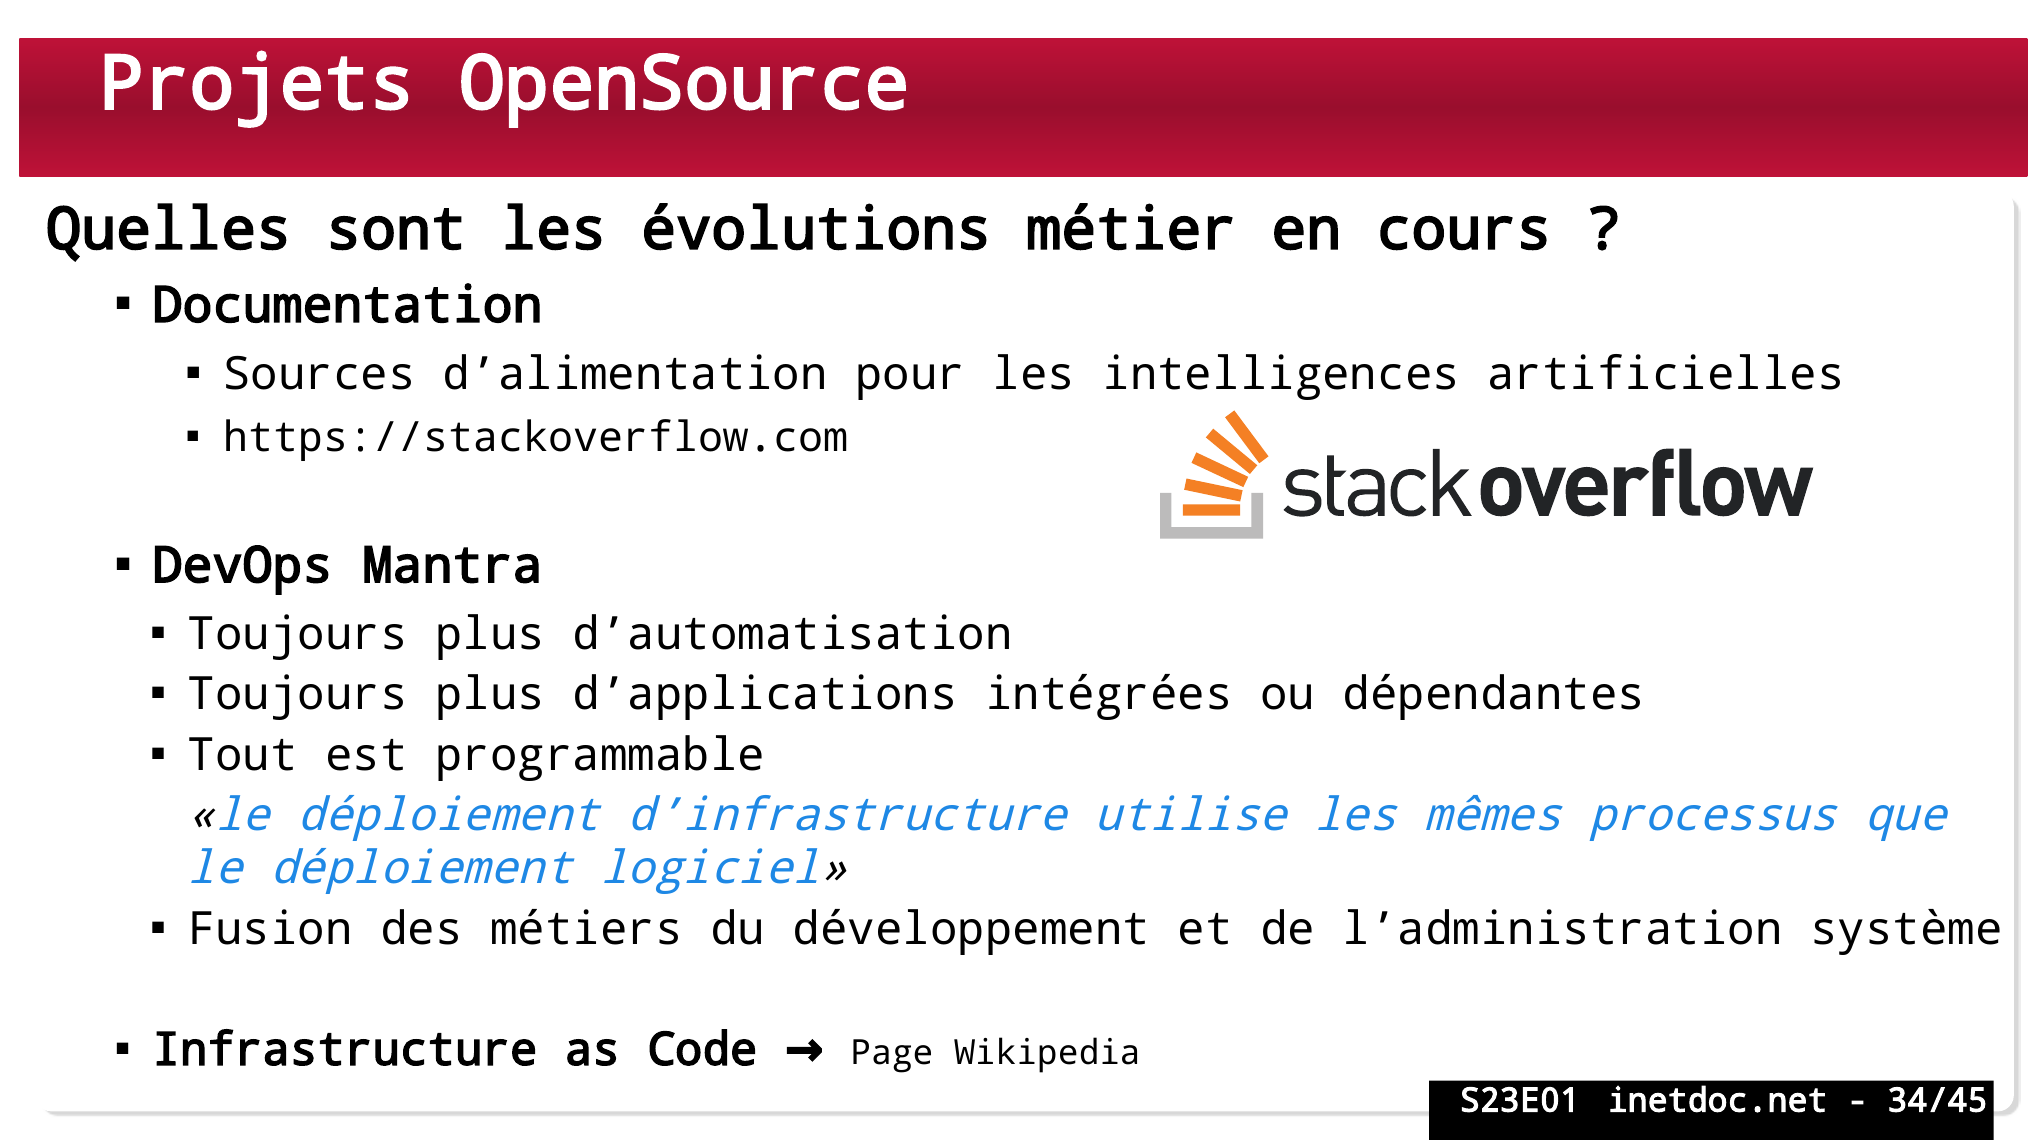

Projets OpenSource
Quelles sont les évolutions métier en cours ?
Documentation
Sources d’alimentation pour les intelligences artificielles
https://stackoverflow.com
DevOps Mantra
Toujours plus d’automatisation
Toujours plus d’applications intégrées ou dépendantes
Tout est programmable
«le déploiement d’infrastructure utilise les mêmes processus que le déploiement logiciel»
Fusion des métiers du développement et de l’administration système
Infrastructure as Code → Page Wikipedia
S23E01	inetdoc.net - /45